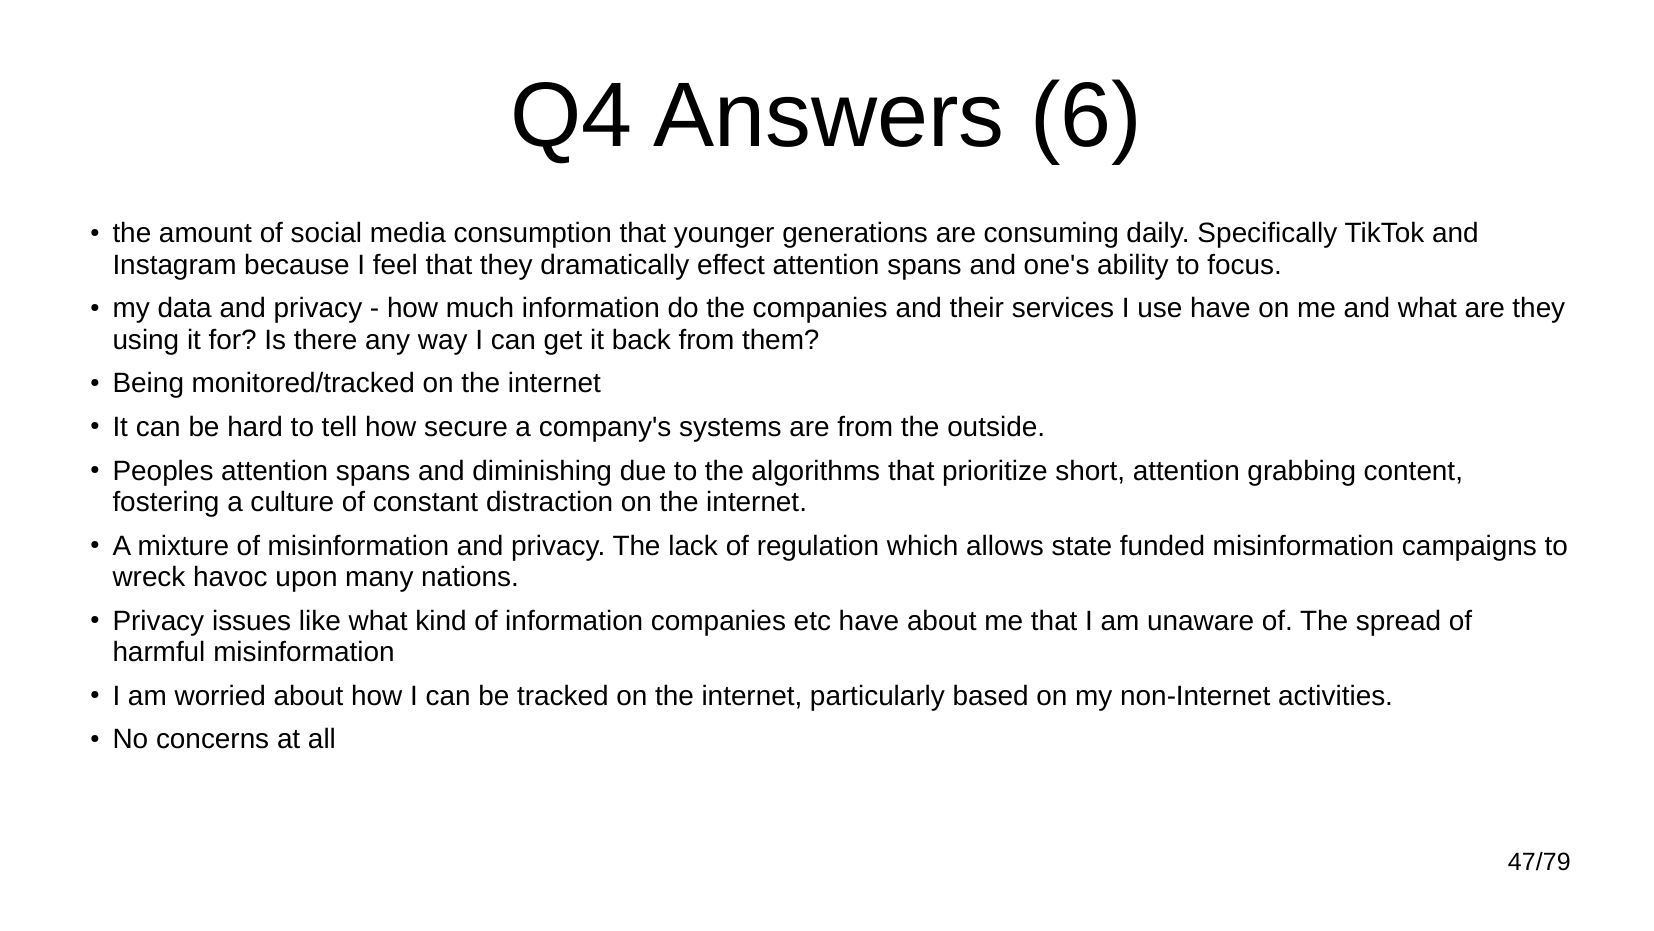

# Q4 Answers (6)
the amount of social media consumption that younger generations are consuming daily. Specifically TikTok and Instagram because I feel that they dramatically effect attention spans and one's ability to focus.
my data and privacy - how much information do the companies and their services I use have on me and what are they using it for? Is there any way I can get it back from them?
Being monitored/tracked on the internet
It can be hard to tell how secure a company's systems are from the outside.
Peoples attention spans and diminishing due to the algorithms that prioritize short, attention grabbing content, fostering a culture of constant distraction on the internet.
A mixture of misinformation and privacy. The lack of regulation which allows state funded misinformation campaigns to wreck havoc upon many nations.
Privacy issues like what kind of information companies etc have about me that I am unaware of. The spread of harmful misinformation
I am worried about how I can be tracked on the internet, particularly based on my non-Internet activities.
No concerns at all
47